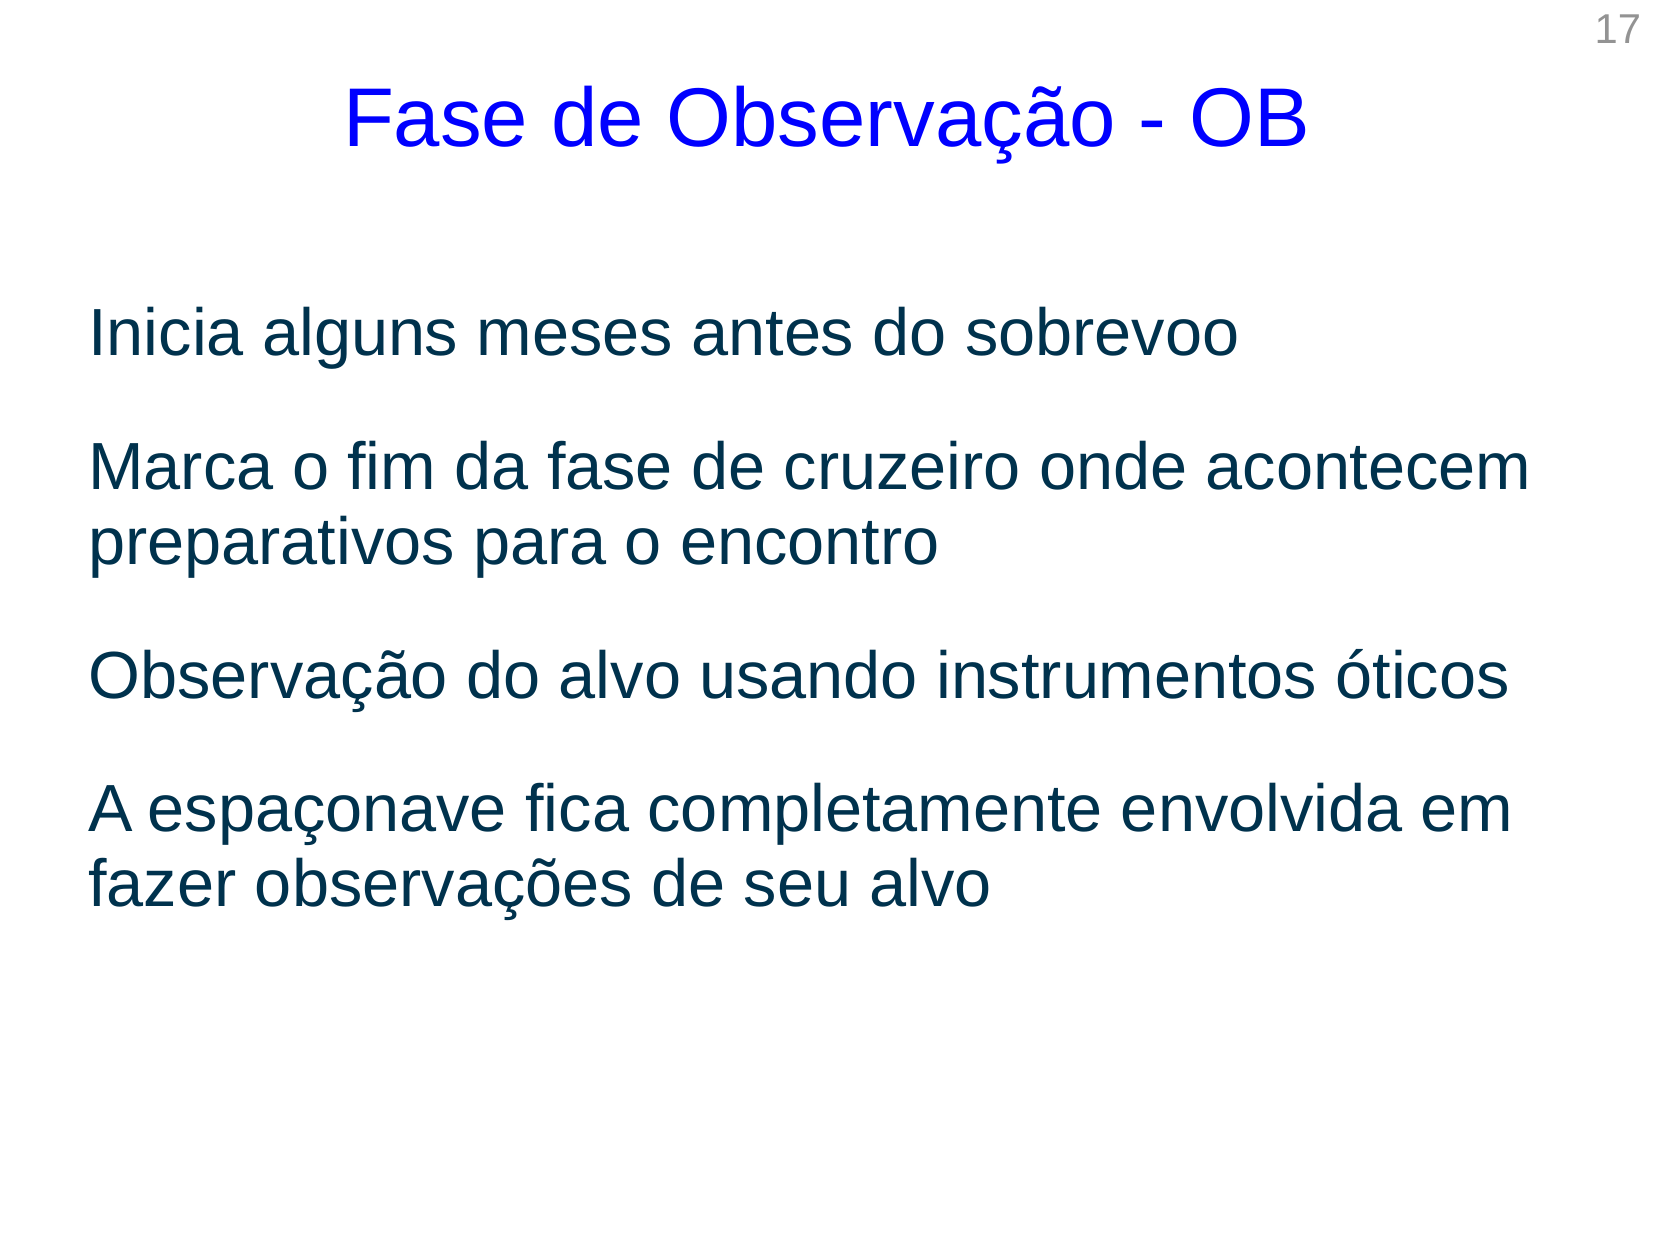

17
# Fase de Observação - OB
Inicia alguns meses antes do sobrevoo
Marca o fim da fase de cruzeiro onde acontecem preparativos para o encontro
Observação do alvo usando instrumentos óticos
A espaçonave fica completamente envolvida em fazer observações de seu alvo